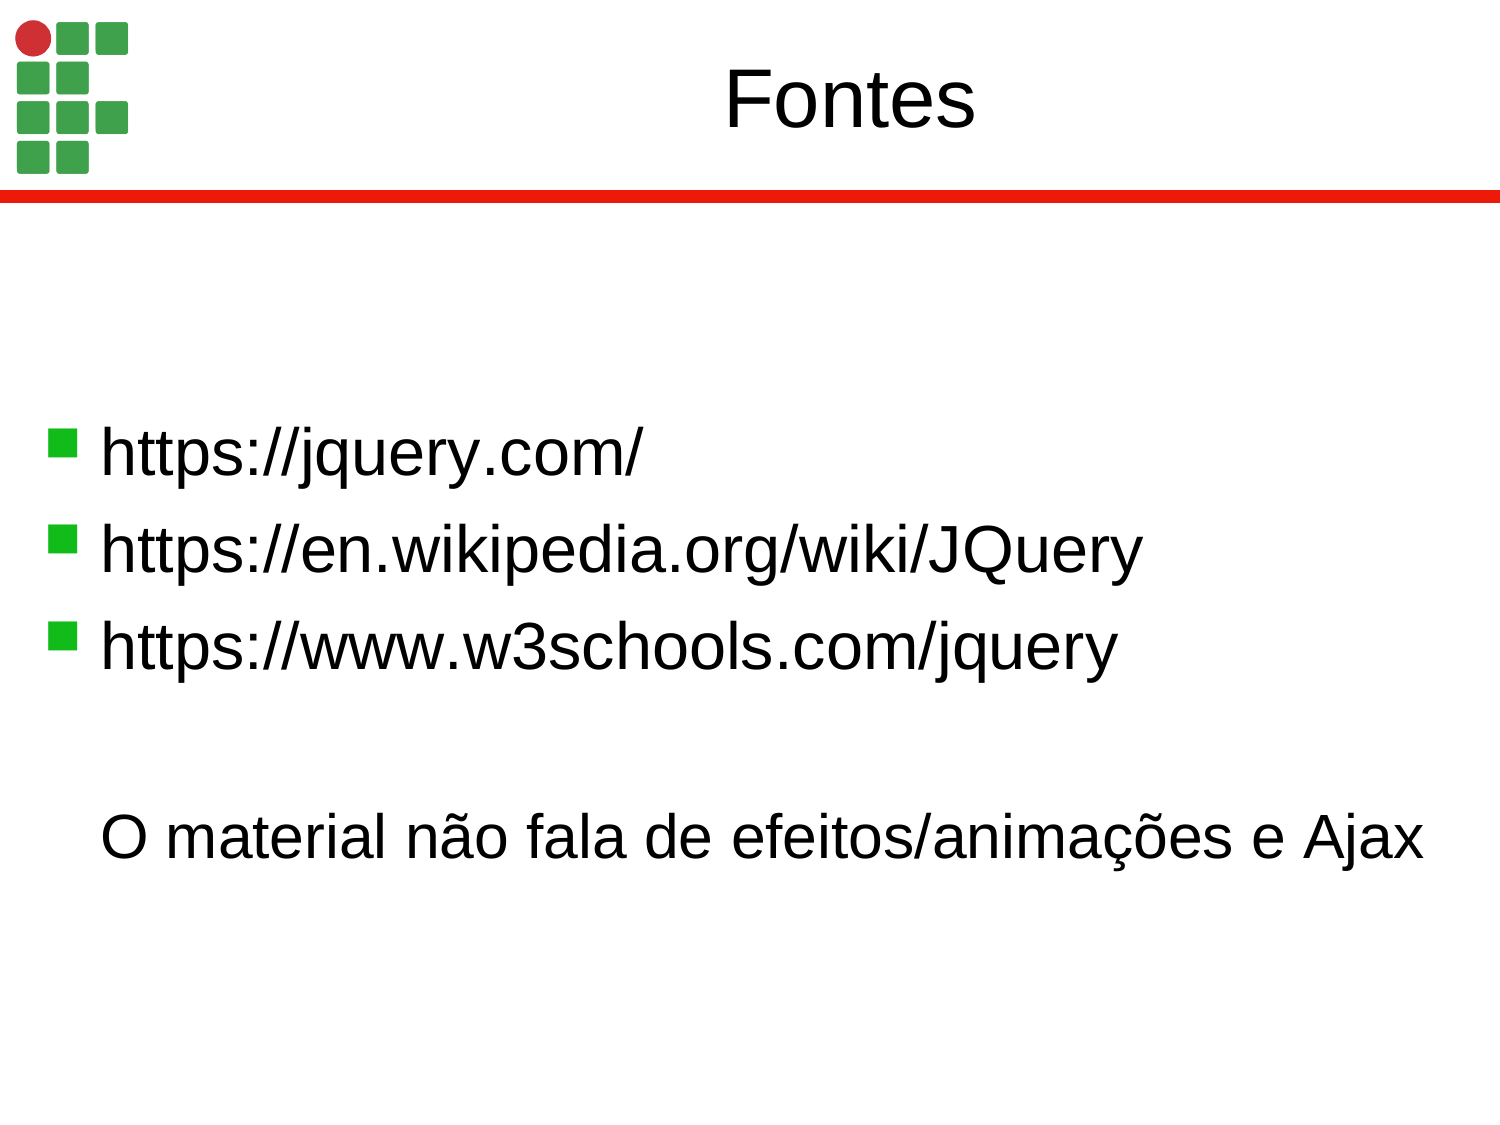

# Fontes
https://jquery.com/
https://en.wikipedia.org/wiki/JQuery
https://www.w3schools.com/jquery
O material não fala de efeitos/animações e Ajax